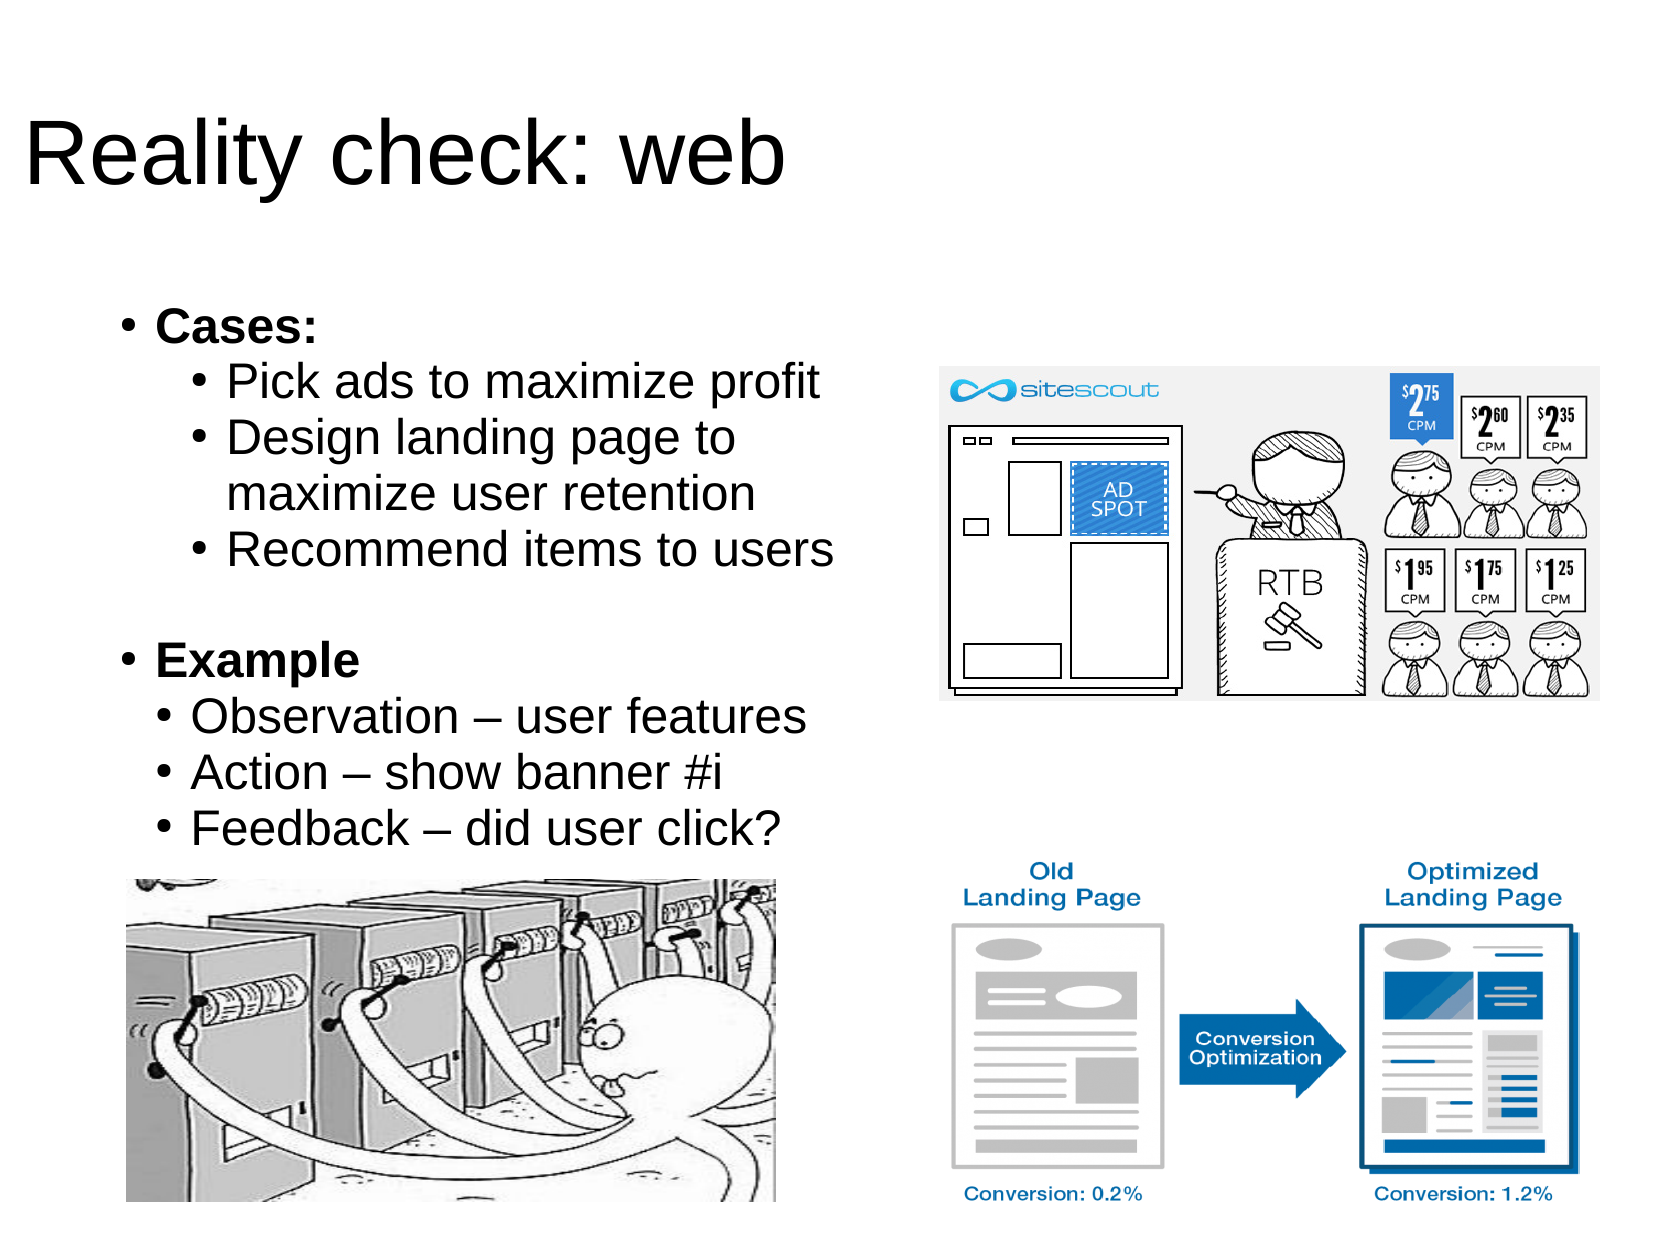

# Reality check: web
Cases:
Pick ads to maximize profit
Design landing page to maximize user retention
Recommend items to users
Example
Observation – user features
Action – show banner #i
Feedback – did user click?
22